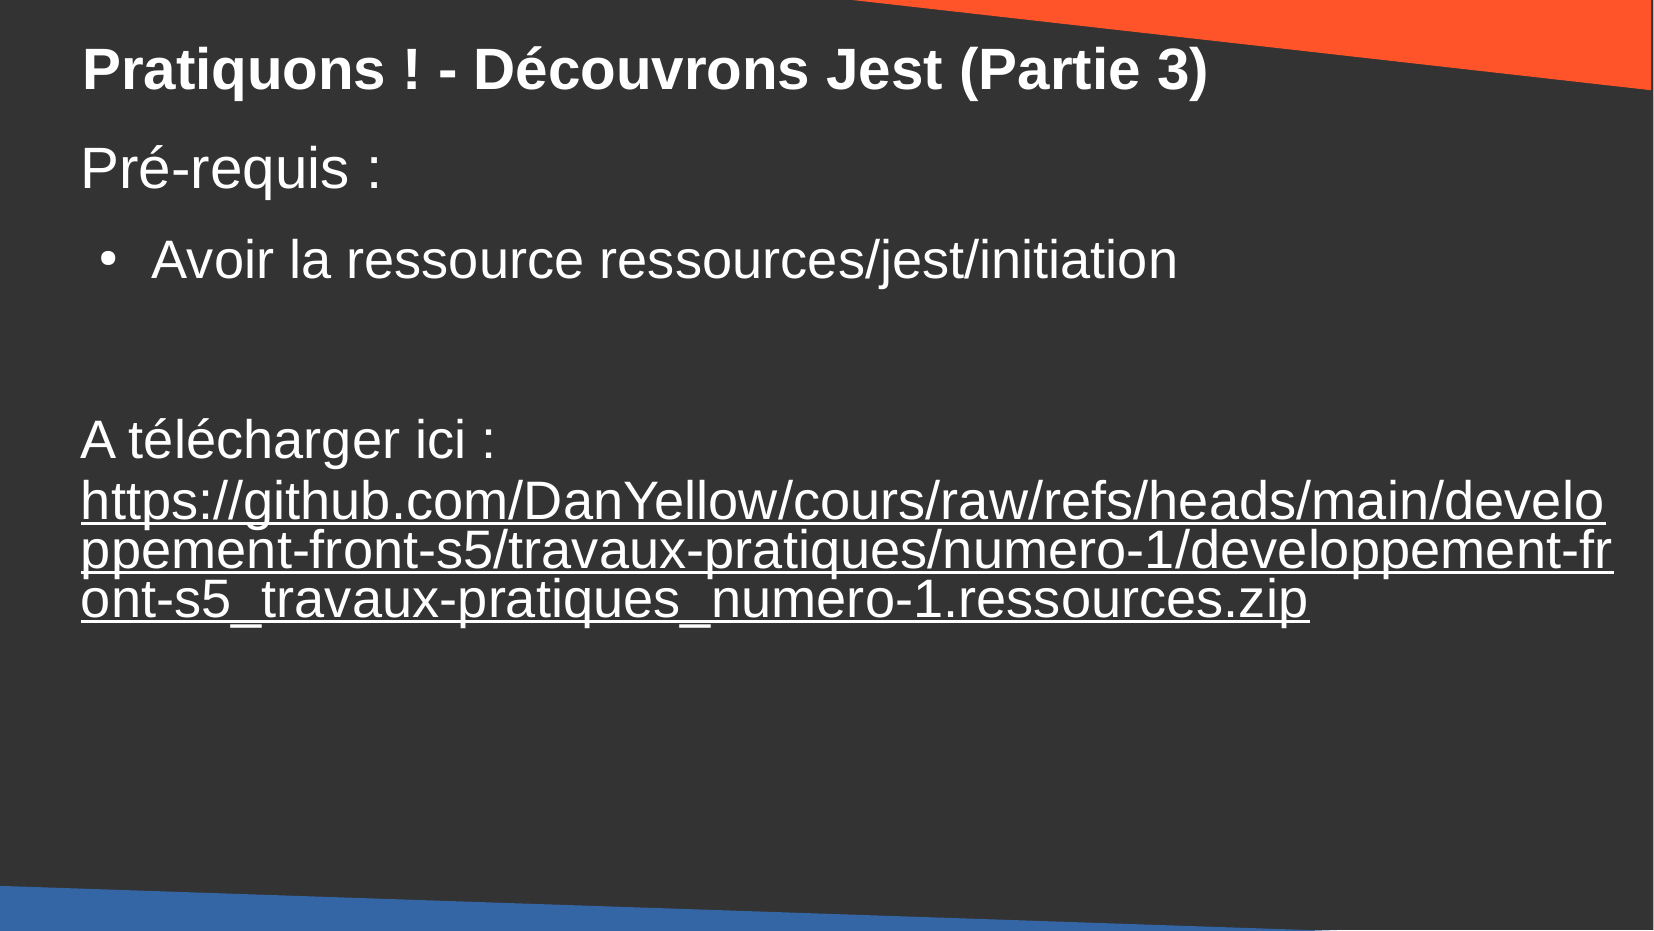

# Pratiquons ! - Découvrons Jest (Partie 3)
Pré-requis :
Avoir la ressource ressources/jest/initiation
A télécharger ici : https://github.com/DanYellow/cours/raw/refs/heads/main/developpement-front-s5/travaux-pratiques/numero-1/developpement-front-s5_travaux-pratiques_numero-1.ressources.zip